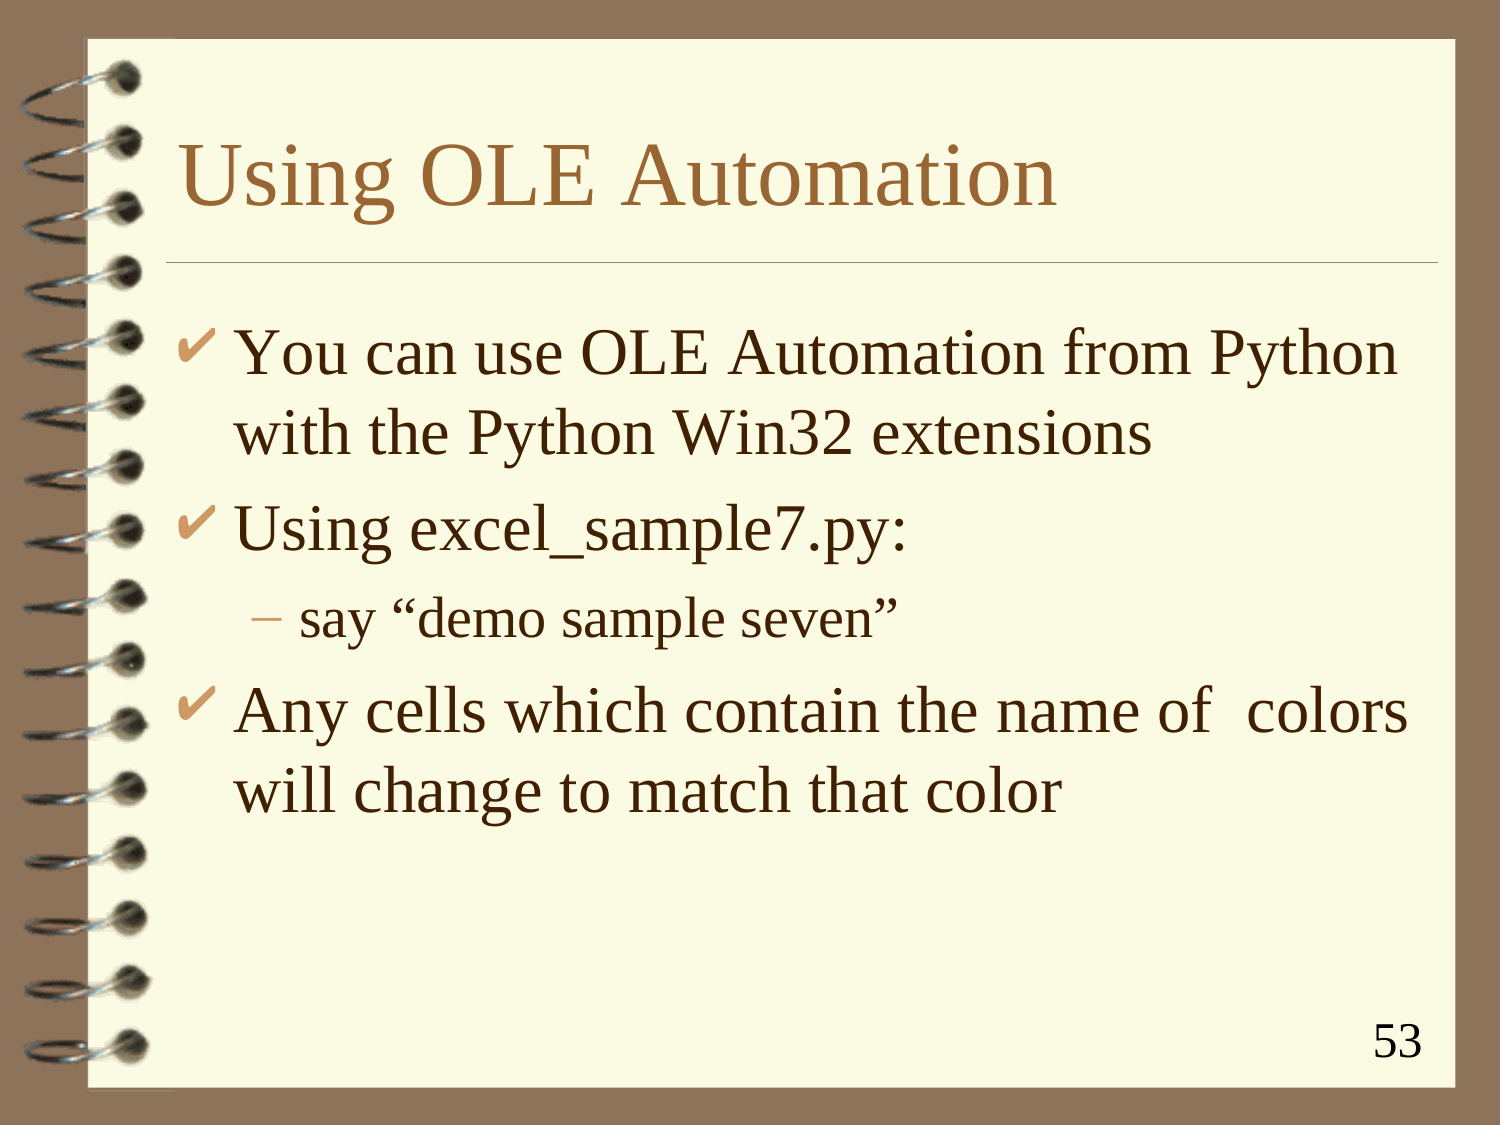

# Using OLE Automation
You can use OLE Automation from Python with the Python Win32 extensions
Using excel_sample7.py:
say “demo sample seven”
Any cells which contain the name of colors will change to match that color
53